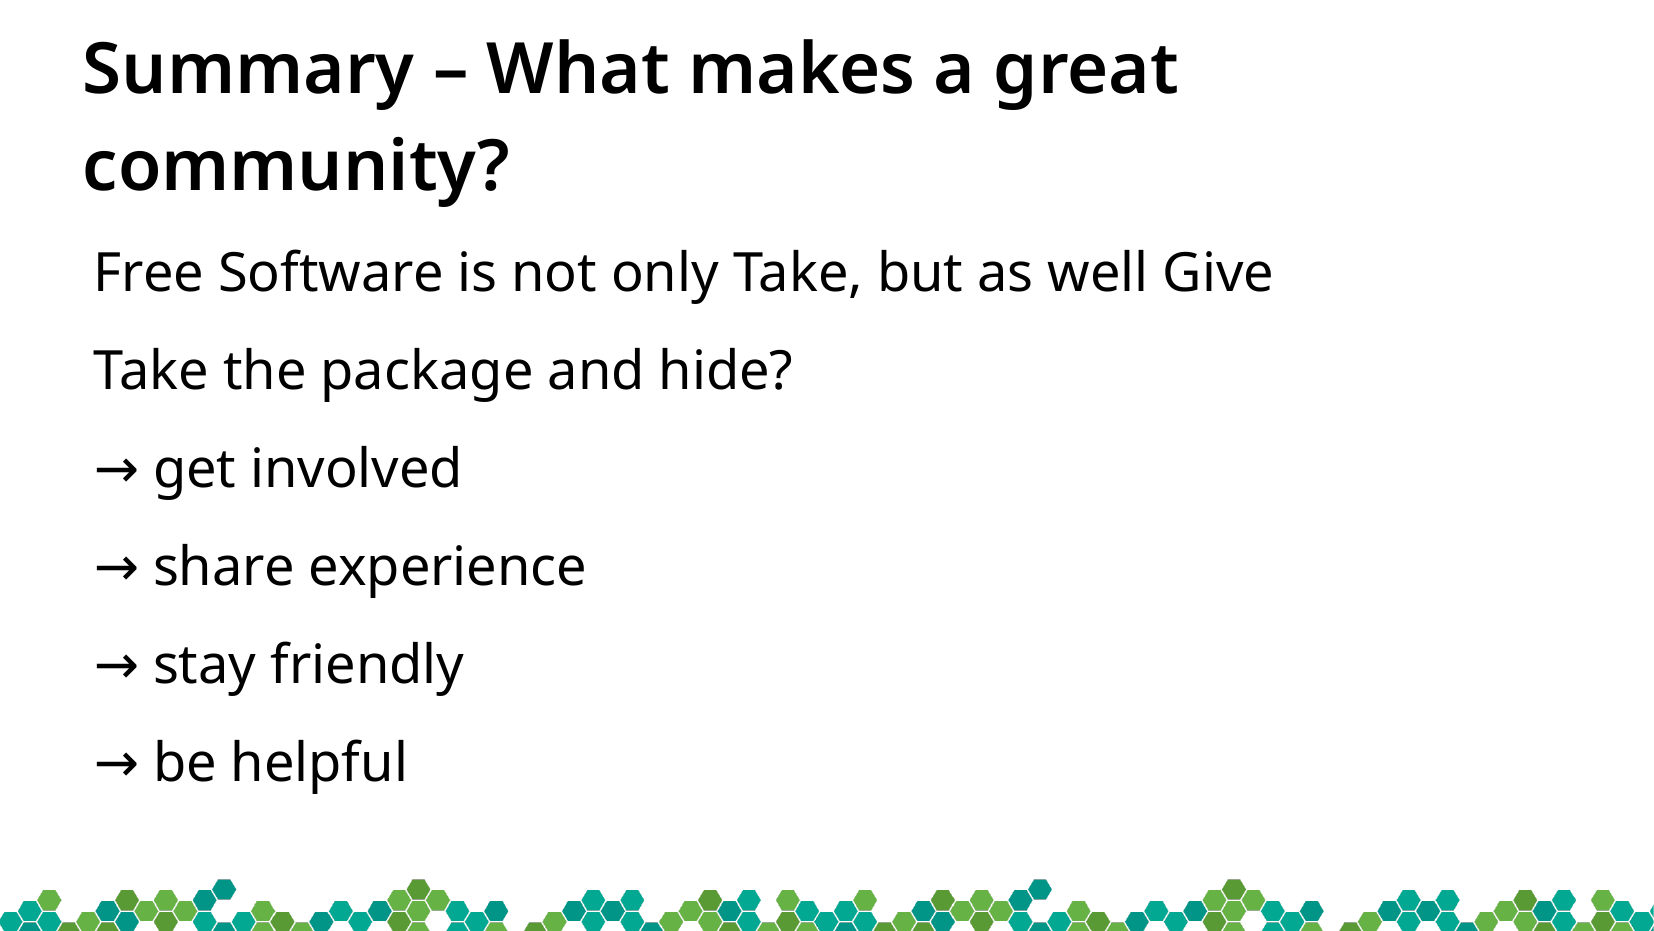

# Summary – What makes a great community?
Free Software is not only Take, but as well Give
Take the package and hide?
→ get involved
→ share experience
→ stay friendly
→ be helpful